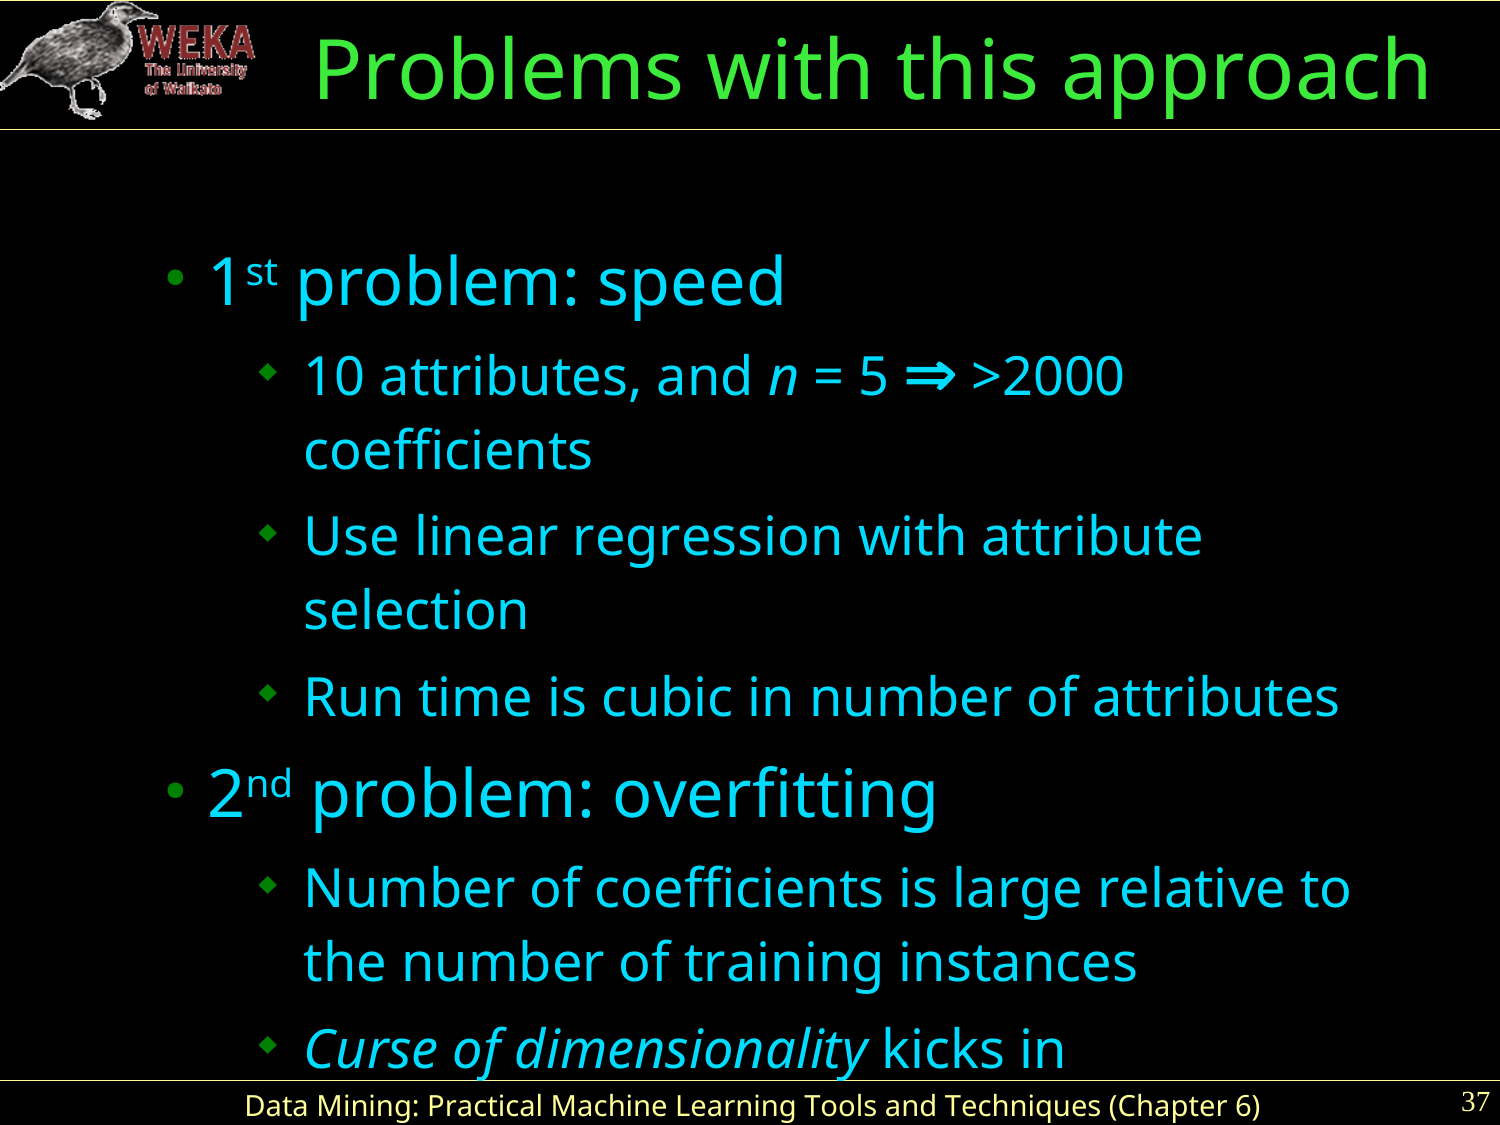

# Problems with this approach
1st problem: speed
10 attributes, and n = 5  >2000 coefficients
Use linear regression with attribute selection
Run time is cubic in number of attributes
2nd problem: overfitting
Number of coefficients is large relative to the number of training instances
Curse of dimensionality kicks in
Data Mining: Practical Machine Learning Tools and Techniques (Chapter 6)
37